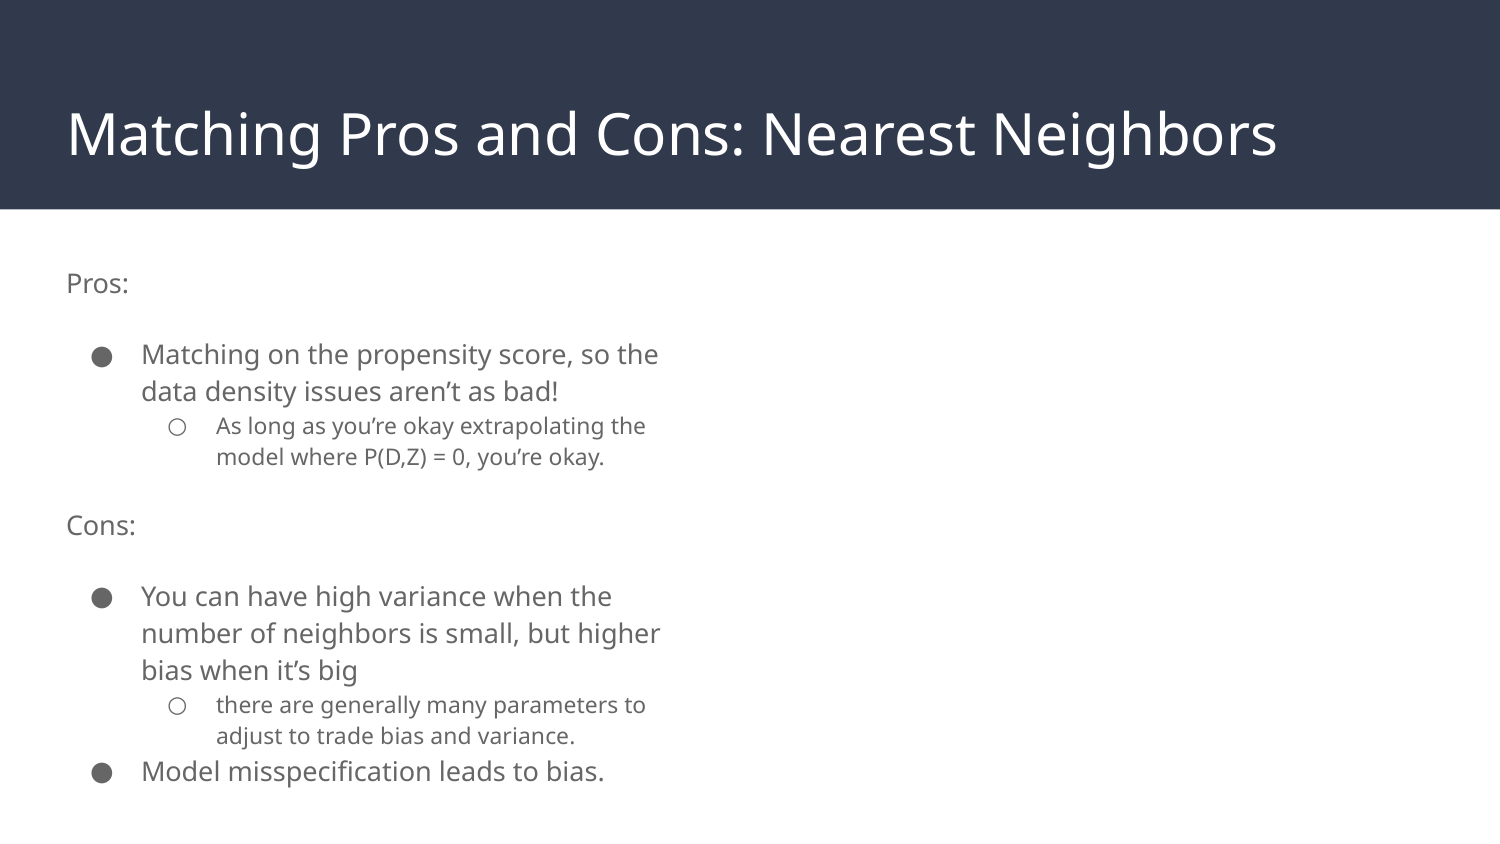

# Matching Pros and Cons: Nearest Neighbors
Pros:
Matching on the propensity score, so the data density issues aren’t as bad!
As long as you’re okay extrapolating the model where P(D,Z) = 0, you’re okay.
Cons:
You can have high variance when the number of neighbors is small, but higher bias when it’s big
there are generally many parameters to adjust to trade bias and variance.
Model misspecification leads to bias.